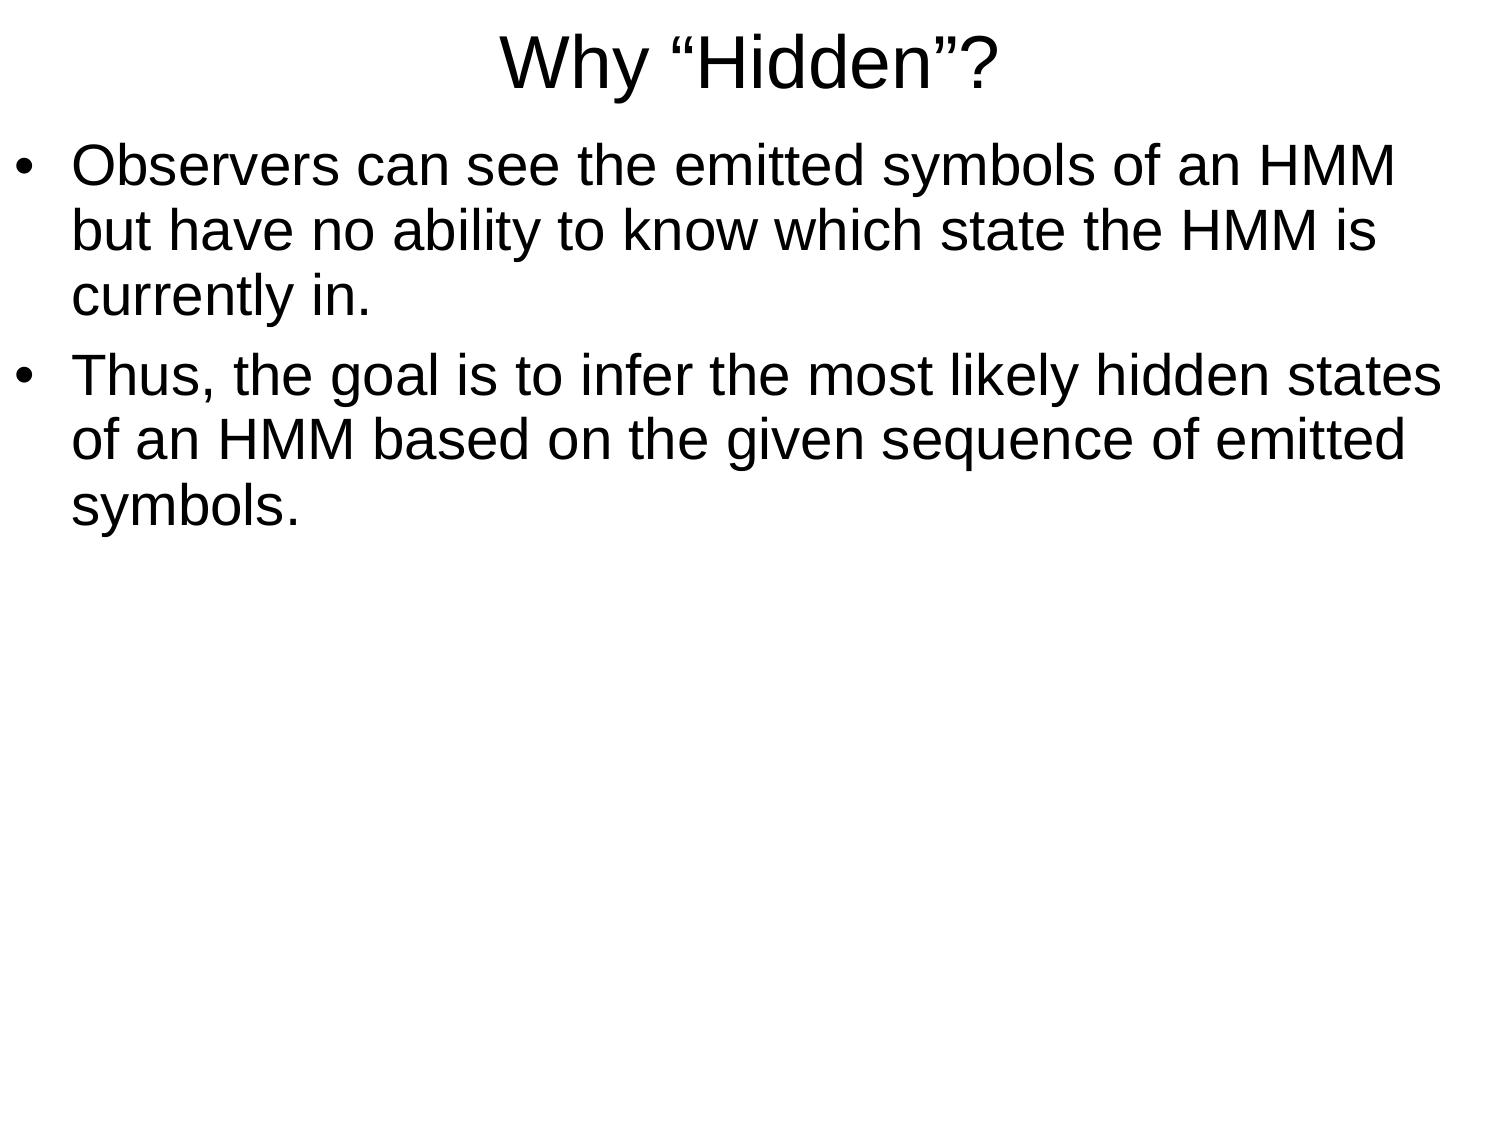

# Why “Hidden”?
Observers can see the emitted symbols of an HMM but have no ability to know which state the HMM is currently in.
Thus, the goal is to infer the most likely hidden states of an HMM based on the given sequence of emitted symbols.